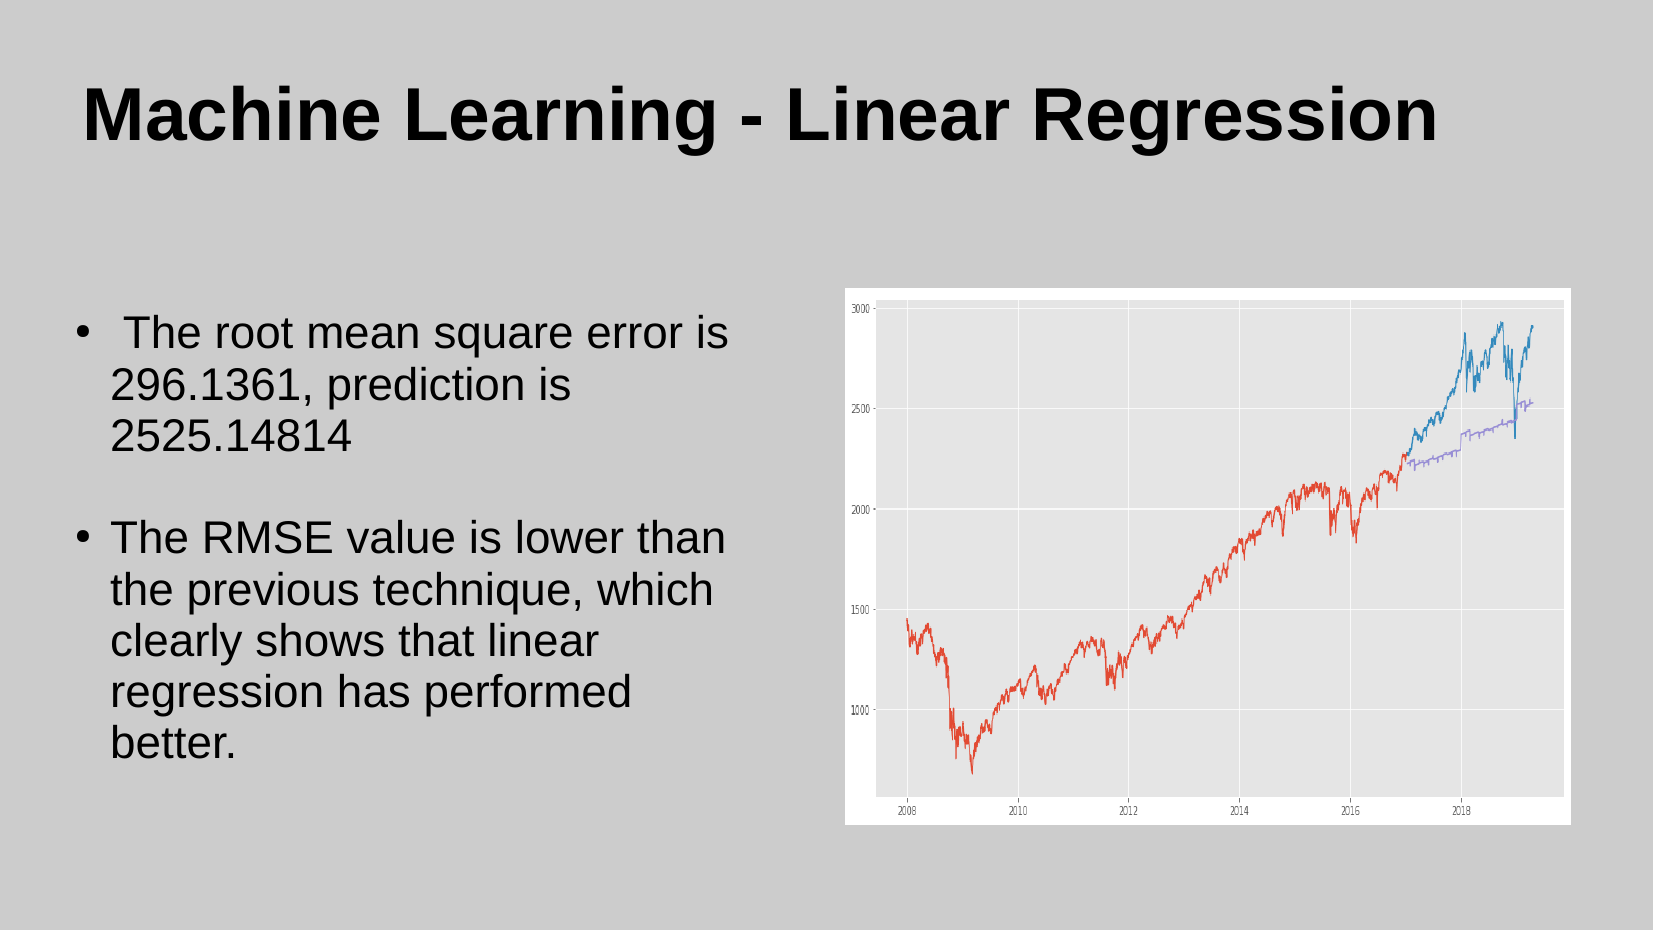

# Machine Learning - Linear Regression
 The root mean square error is 296.1361, prediction is 2525.14814
The RMSE value is lower than the previous technique, which clearly shows that linear regression has performed better.